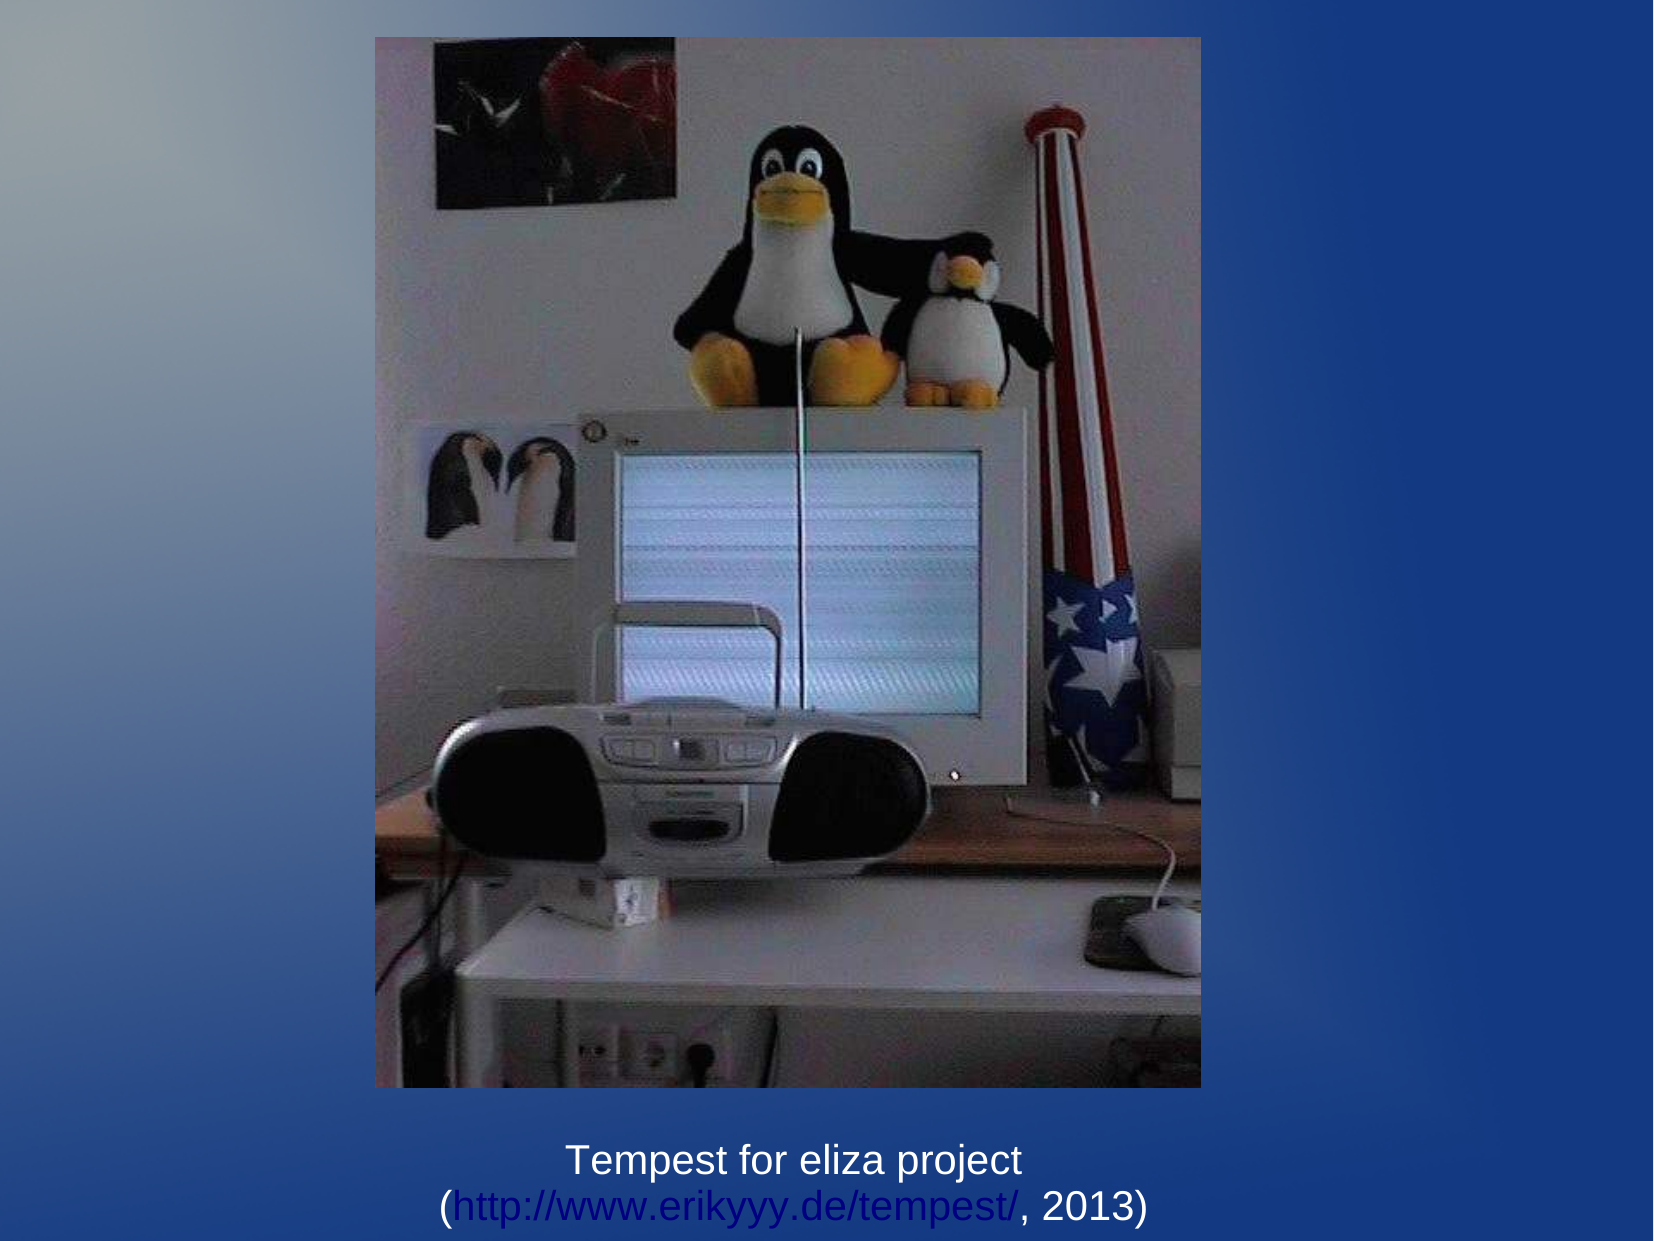

# Tempest for eliza project (http://www.erikyyy.de/tempest/, 2013)